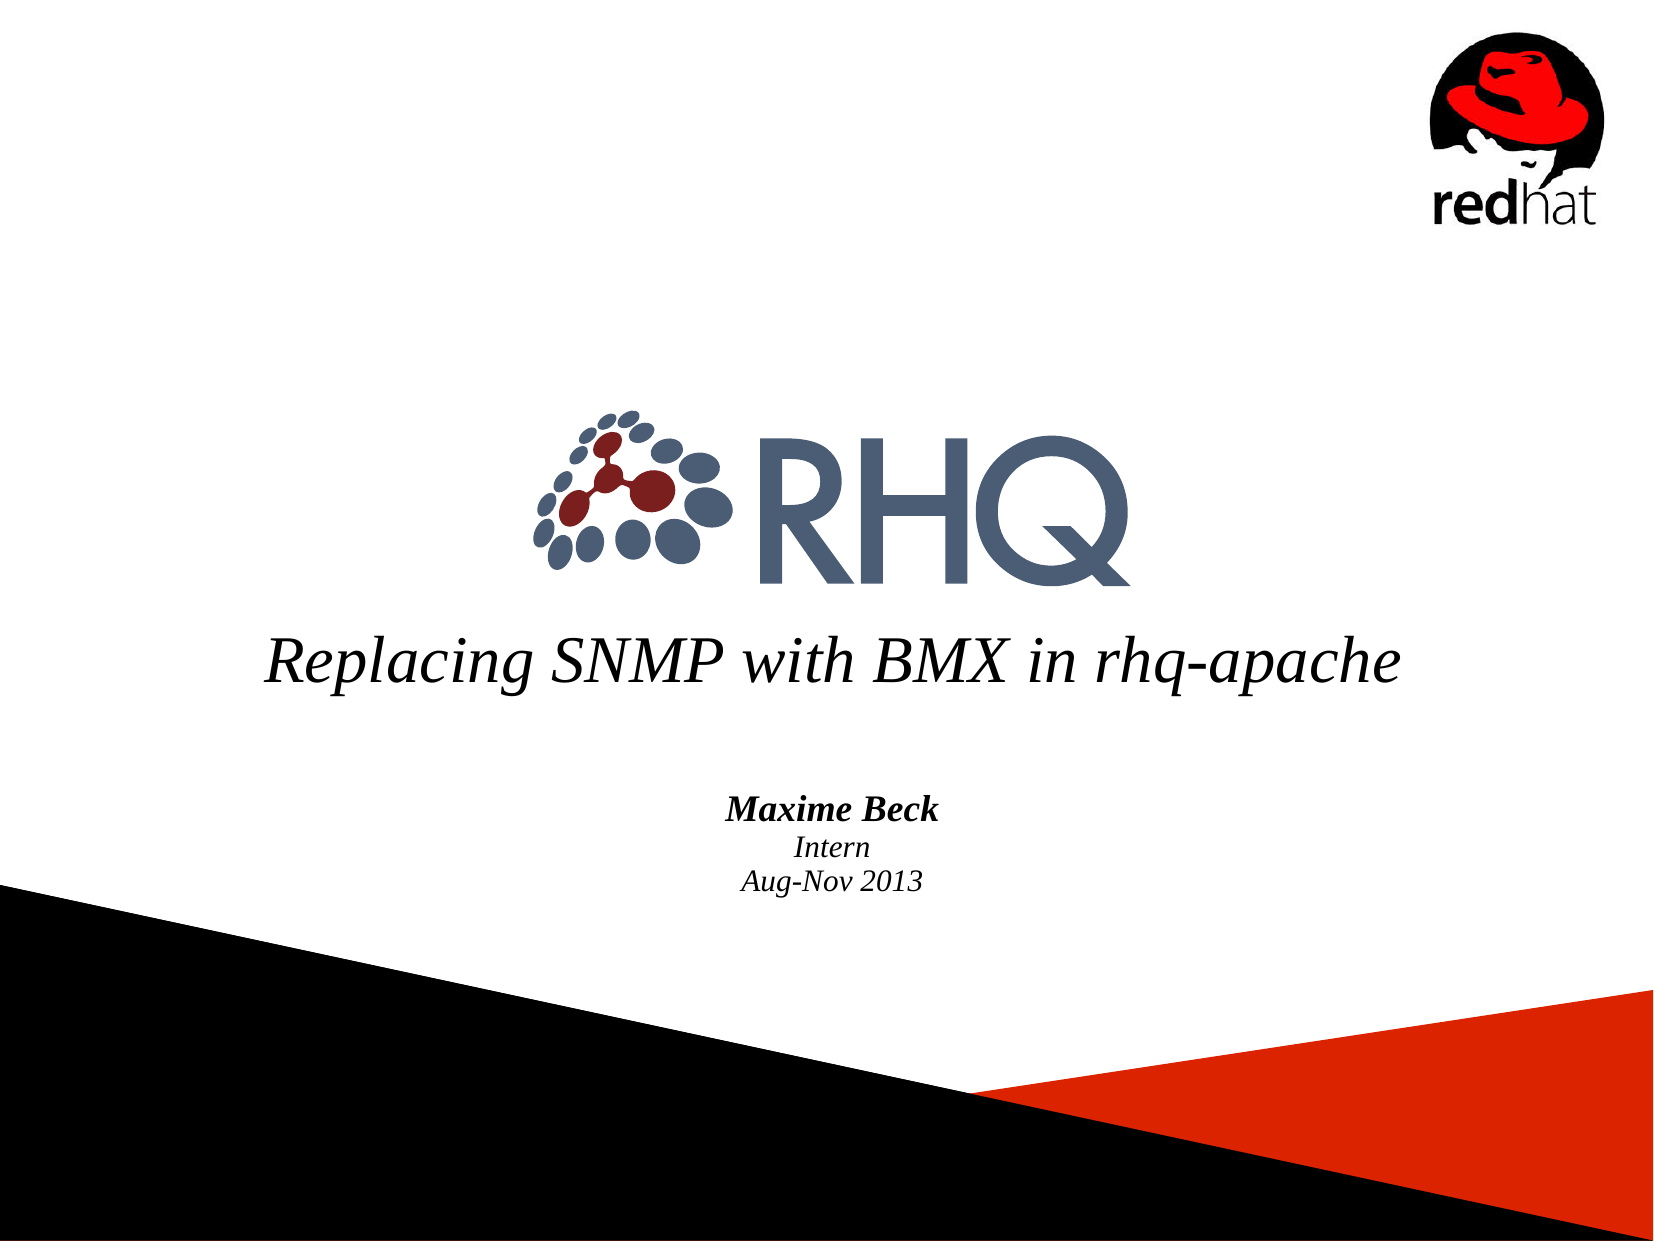

# Replacing SNMP with BMX in rhq-apache
Maxime Beck
Intern
Aug-Nov 2013